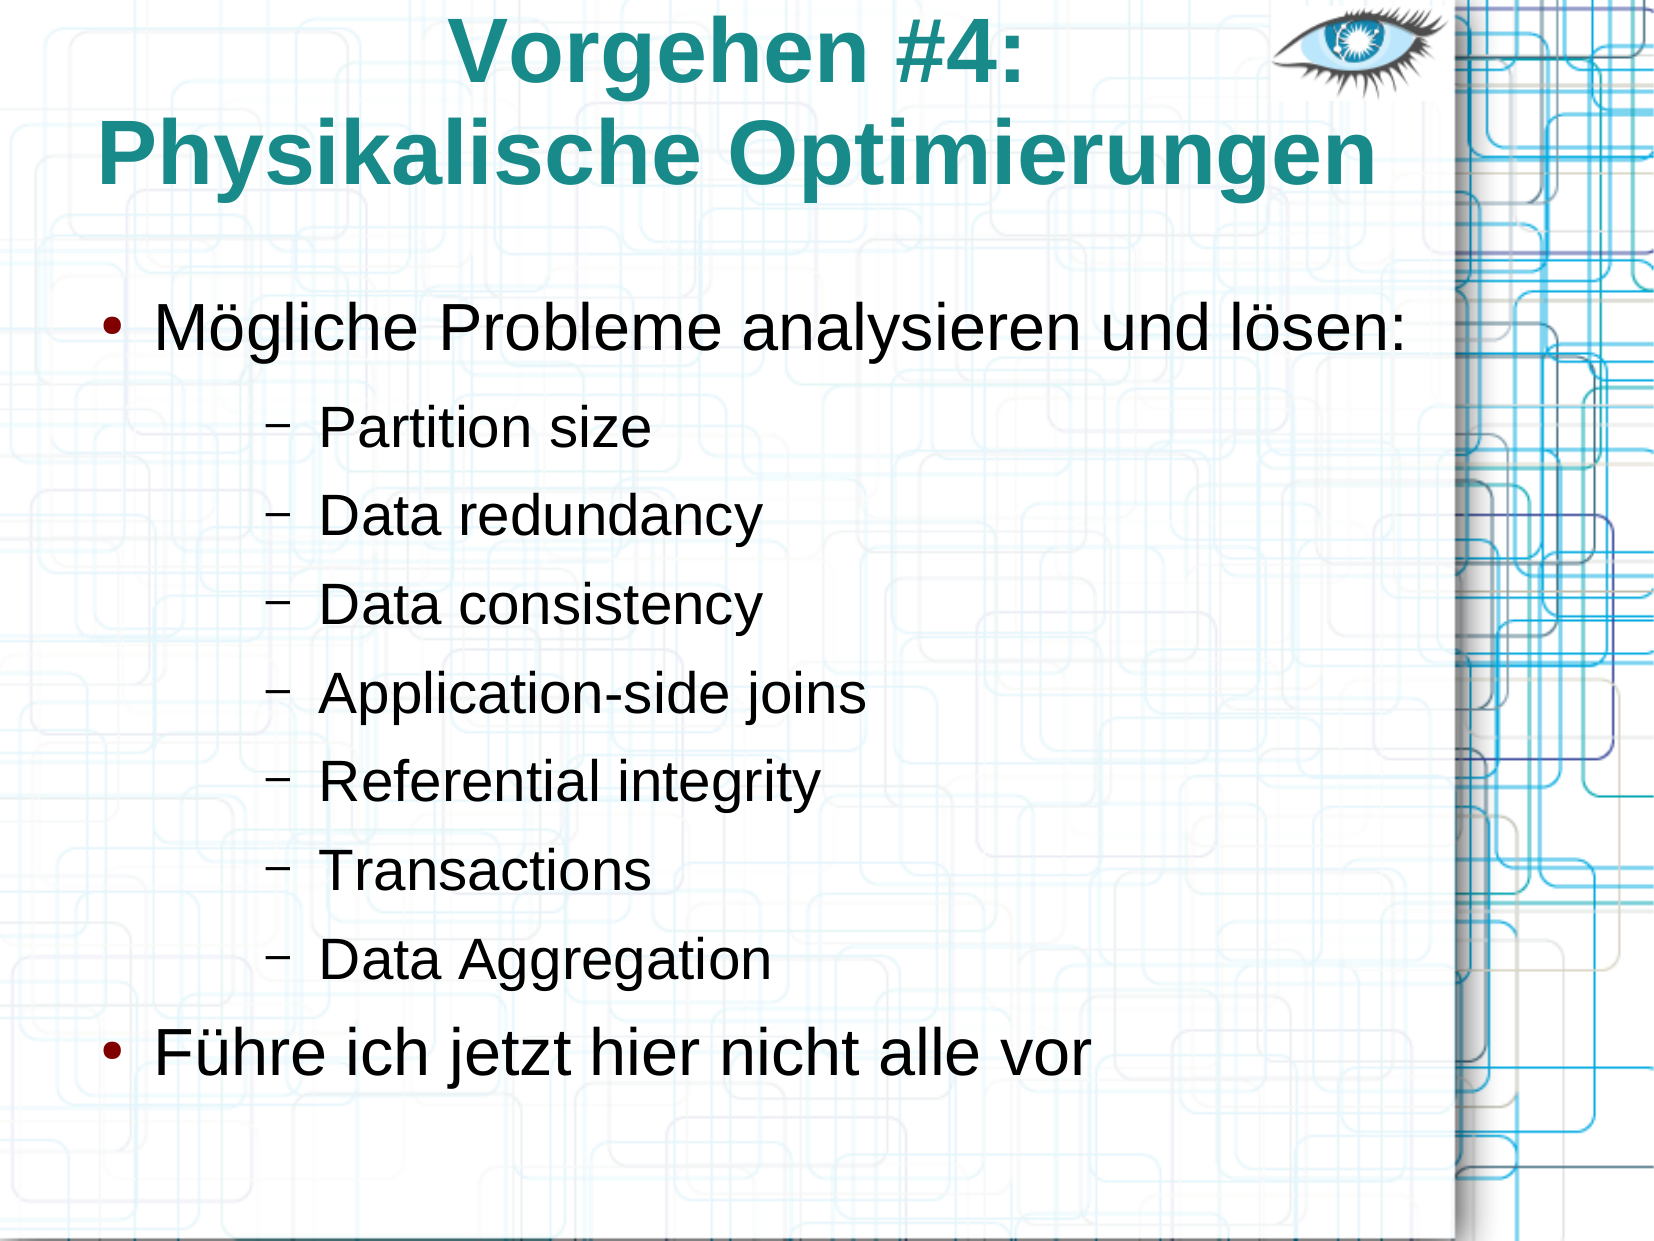

# Vorgehen #4: Physikalische Optimierungen
Mögliche Probleme analysieren und lösen:
Partition size
Data redundancy
Data consistency
Application-side joins
Referential integrity
Transactions
Data Aggregation
Führe ich jetzt hier nicht alle vor